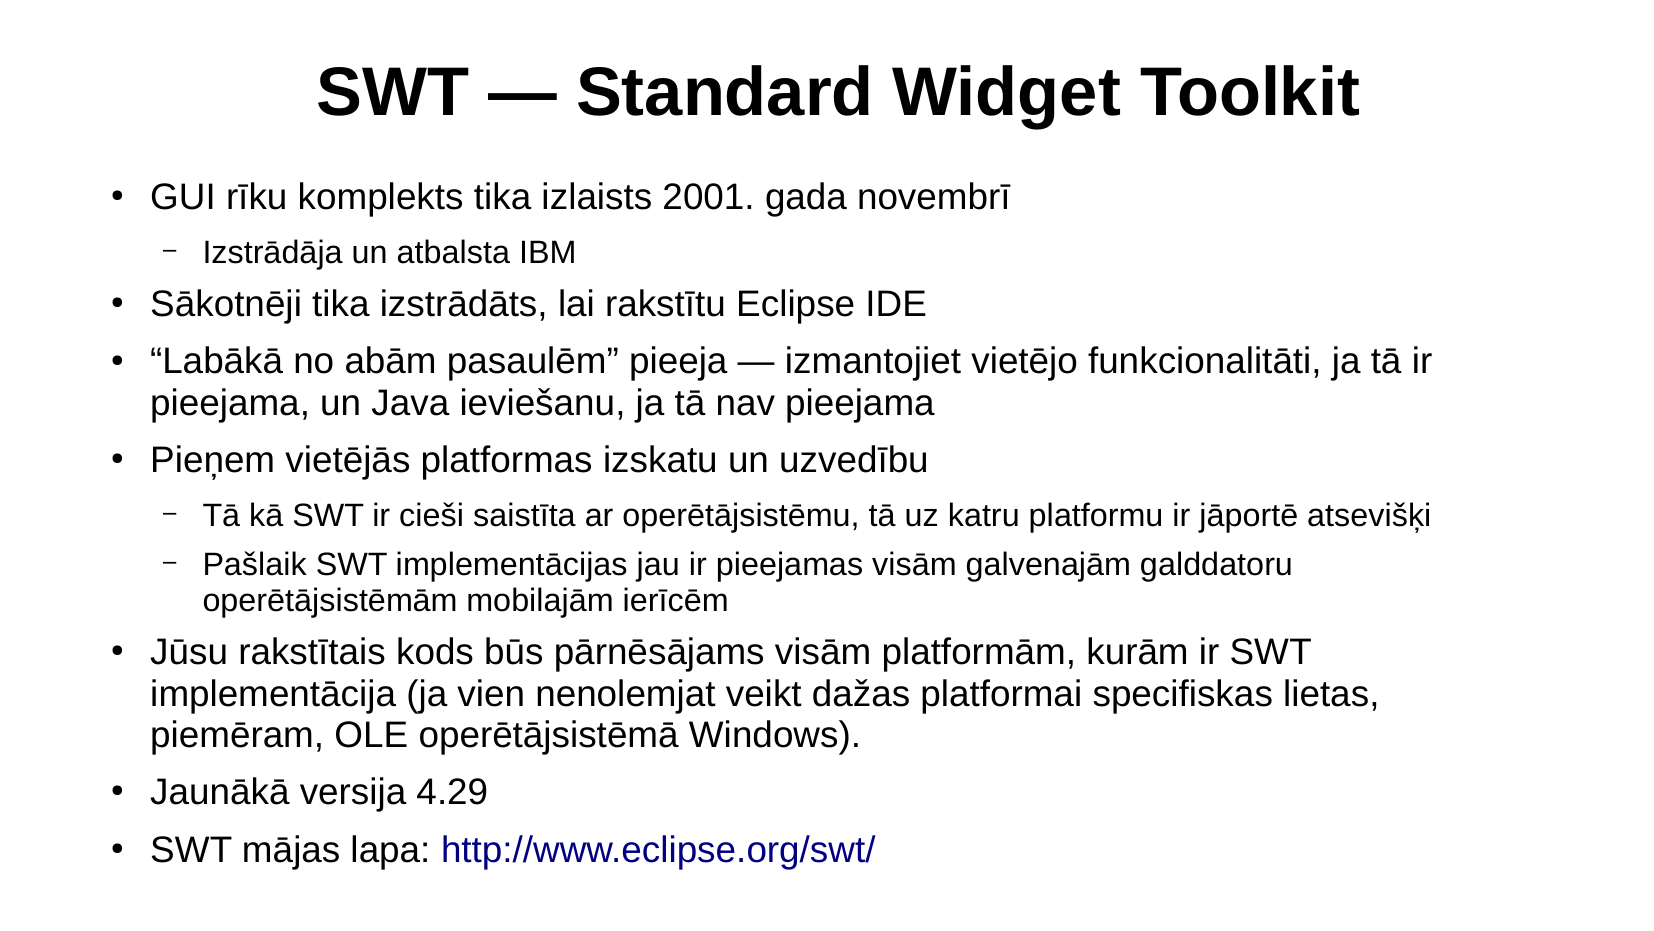

# SWT — Standard Widget Toolkit
GUI rīku komplekts tika izlaists 2001. gada novembrī
Izstrādāja un atbalsta IBM
Sākotnēji tika izstrādāts, lai rakstītu Eclipse IDE
“Labākā no abām pasaulēm” pieeja — izmantojiet vietējo funkcionalitāti, ja tā ir pieejama, un Java ieviešanu, ja tā nav pieejama
Pieņem vietējās platformas izskatu un uzvedību
Tā kā SWT ir cieši saistīta ar operētājsistēmu, tā uz katru platformu ir jāportē atsevišķi
Pašlaik SWT implementācijas jau ir pieejamas visām galvenajām galddatoru operētājsistēmām mobilajām ierīcēm
Jūsu rakstītais kods būs pārnēsājams visām platformām, kurām ir SWT implementācija (ja vien nenolemjat veikt dažas platformai specifiskas lietas, piemēram, OLE operētājsistēmā Windows).
Jaunākā versija 4.29
SWT mājas lapa: http://www.eclipse.org/swt/